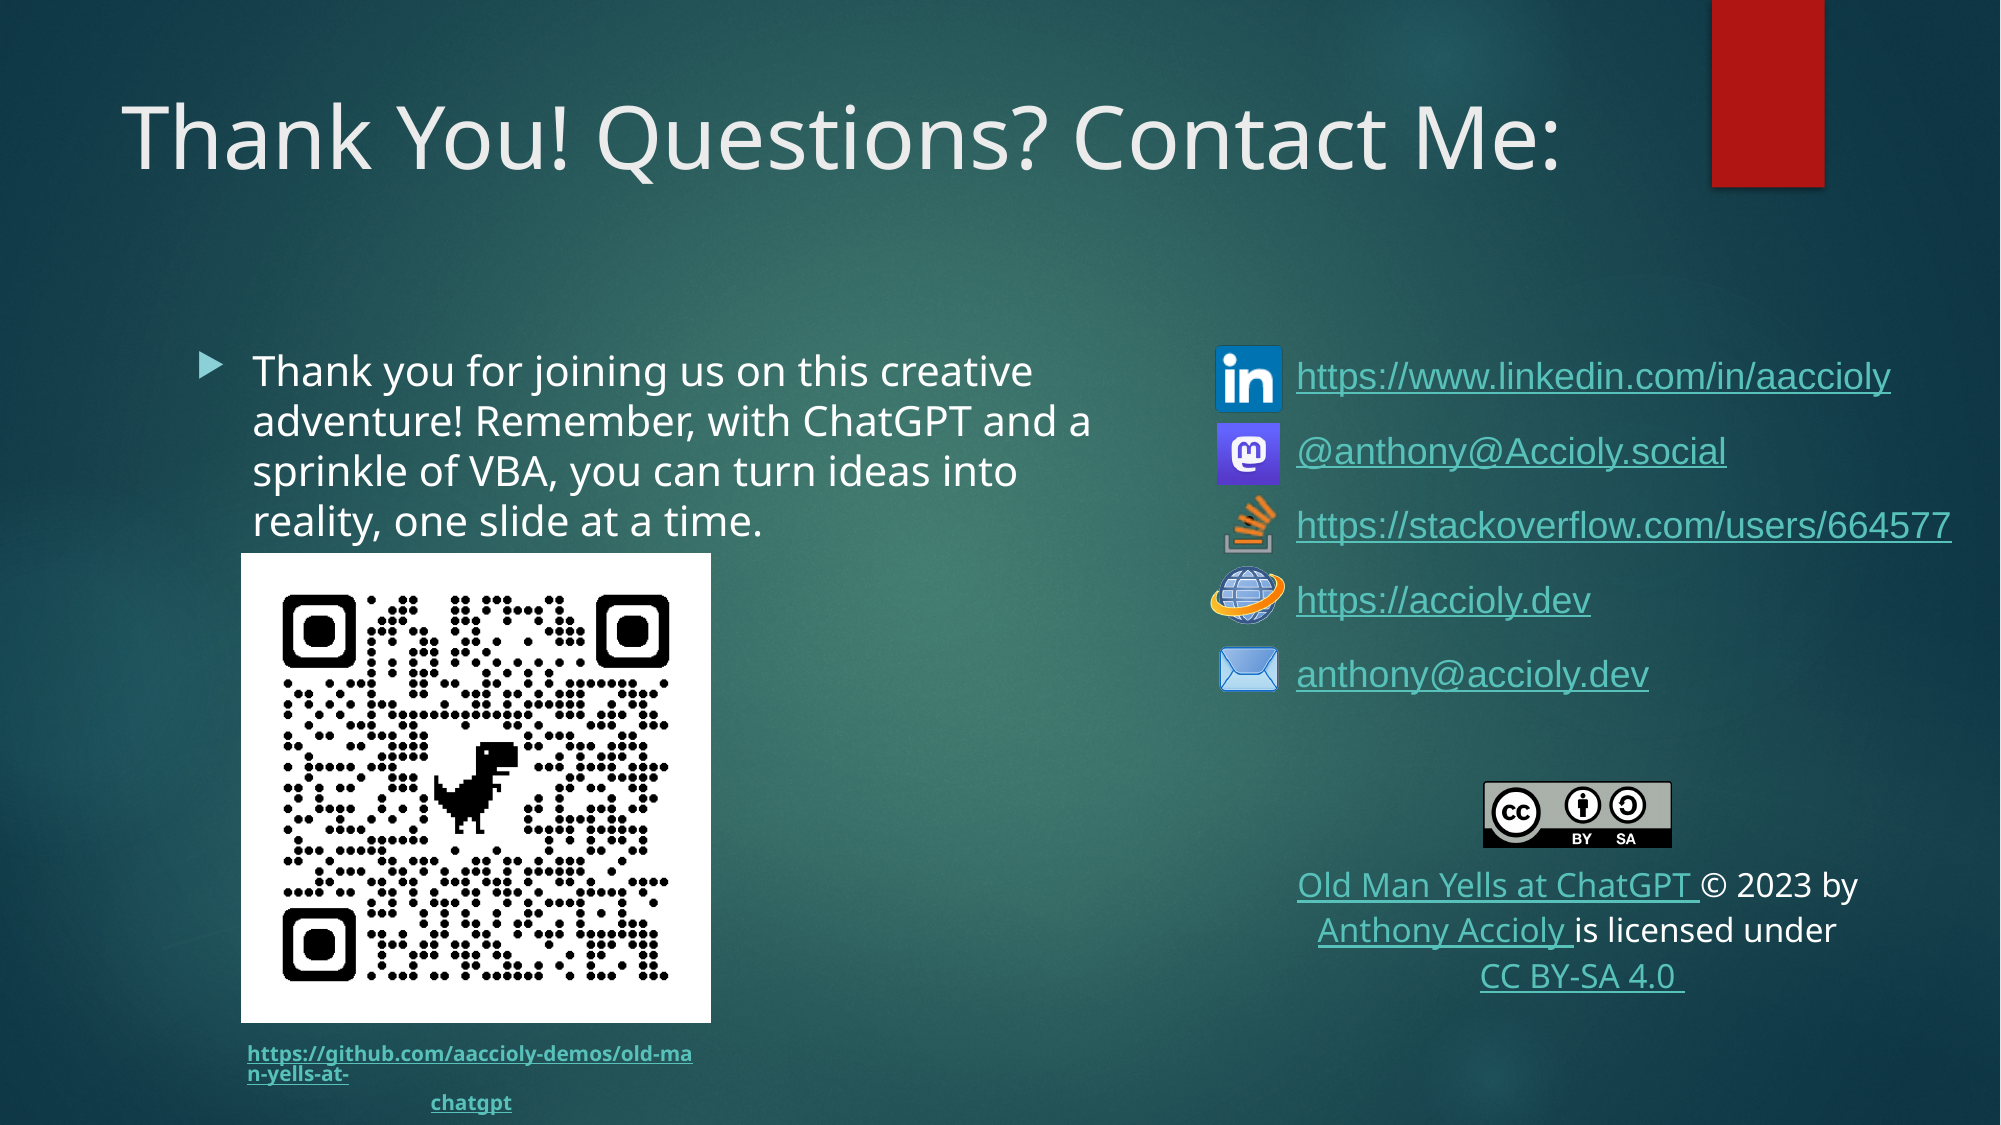

# Thank You! Questions? Contact Me:
https://www.linkedin.com/in/aaccioly
@anthony@Accioly.social
https://stackoverflow.com/users/664577
https://accioly.dev
anthony@accioly.dev
Thank you for joining us on this creative adventure! Remember, with ChatGPT and a sprinkle of VBA, you can turn ideas into reality, one slide at a time.
Old Man Yells at ChatGPT © 2023 by Anthony Accioly is licensed under
CC BY-SA 4.0
https://github.com/aaccioly-demos/old-man-yells-at-chatgpt